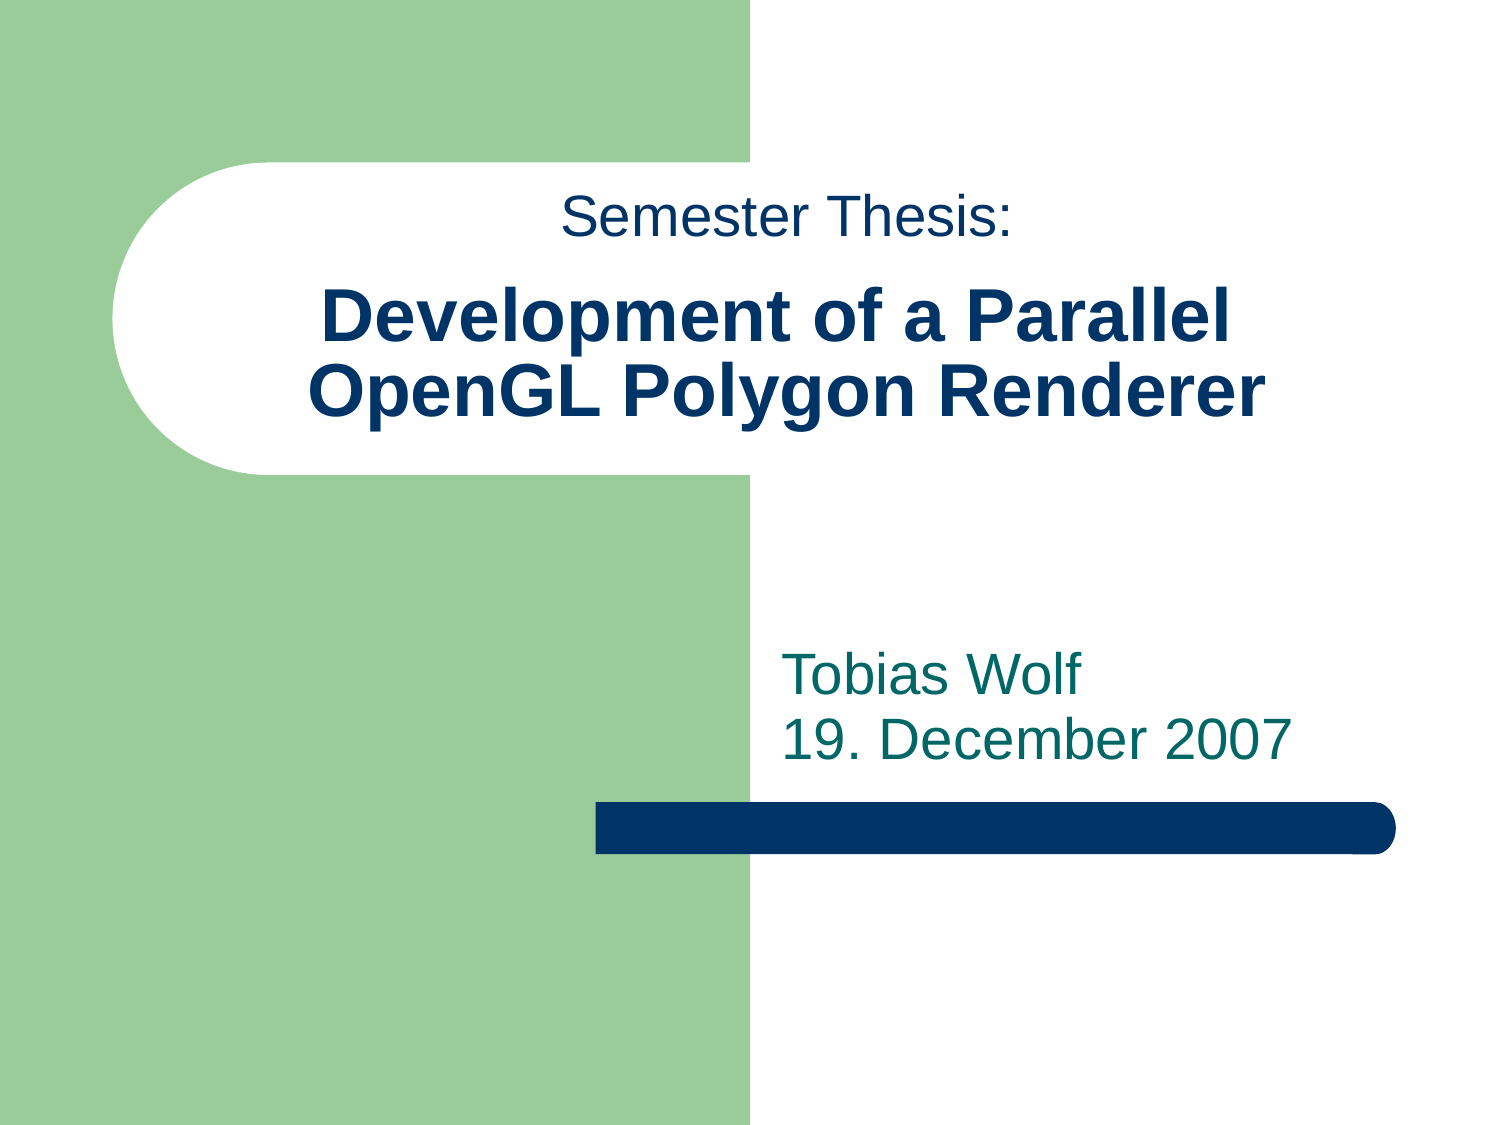

Semester Thesis:
# Development of a Parallel OpenGL Polygon Renderer
Tobias Wolf
19. December 2007